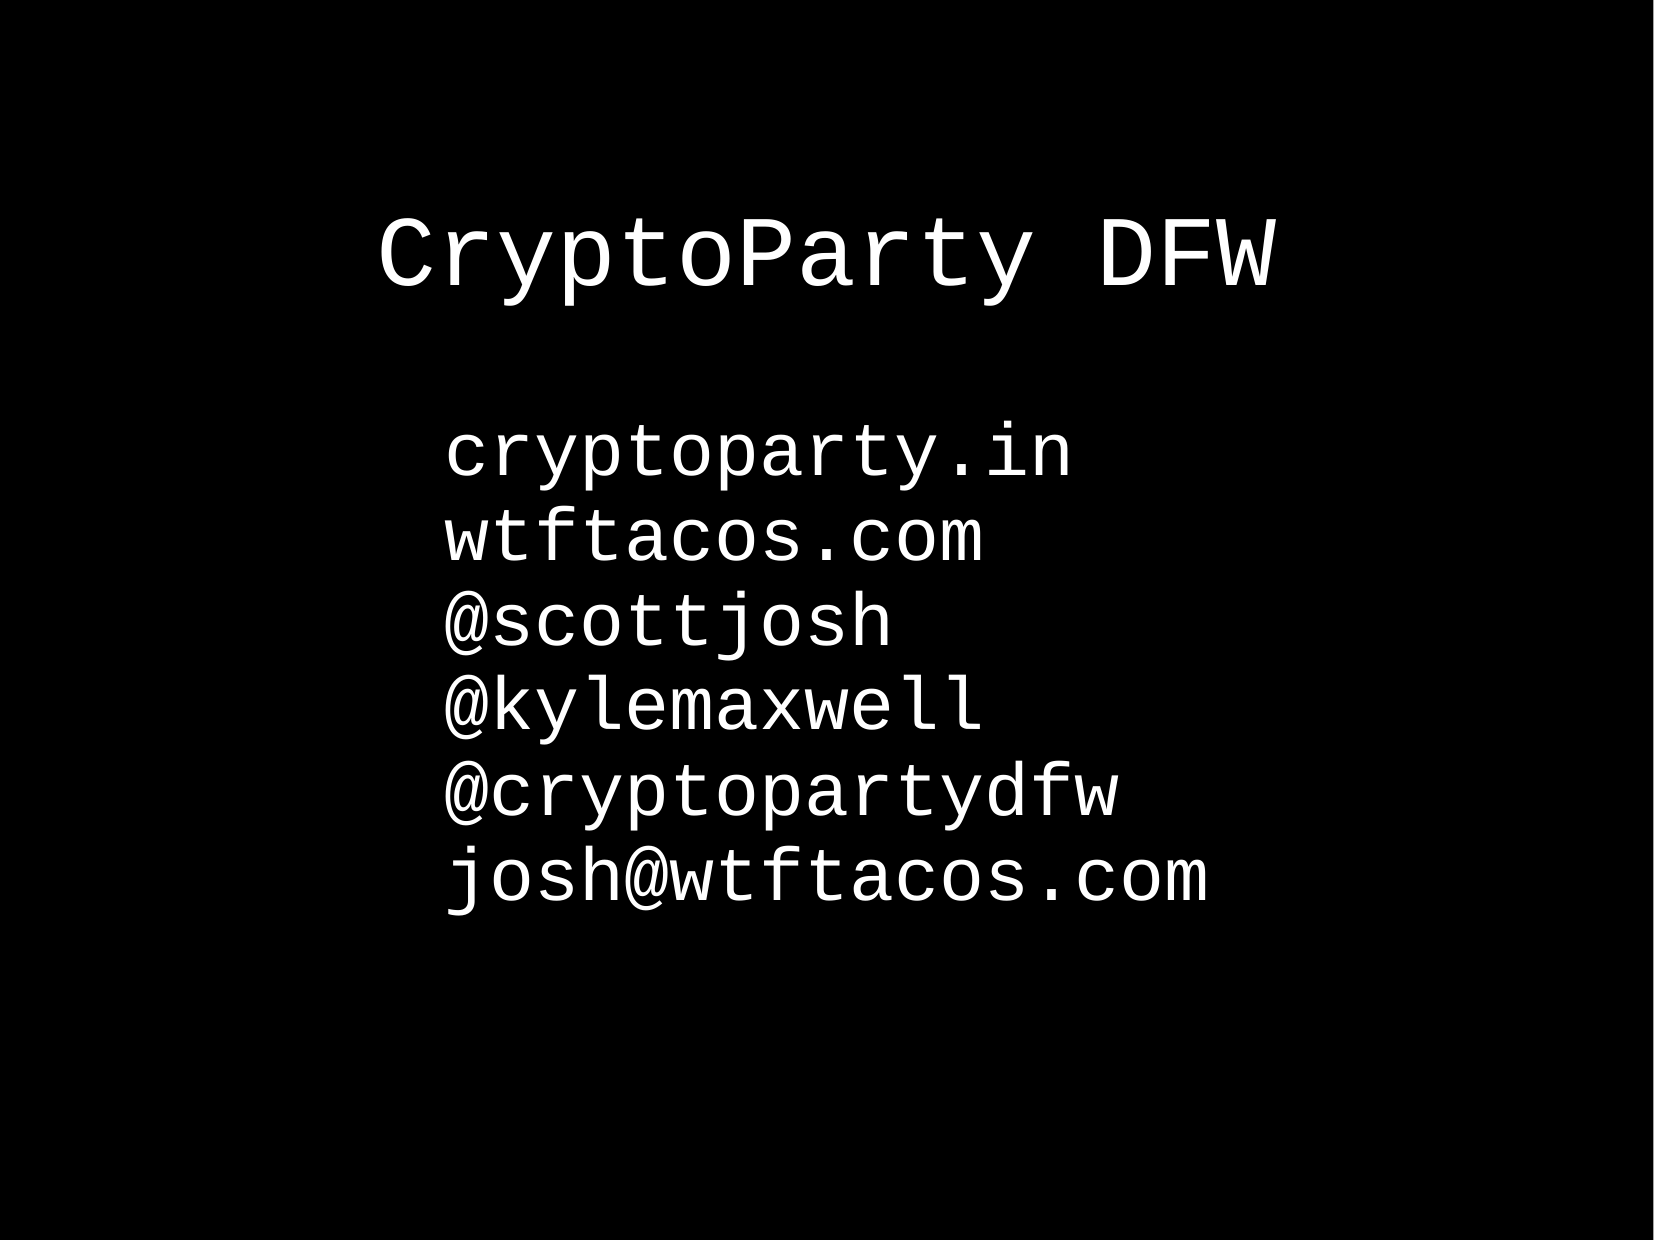

CryptoParty DFW
cryptoparty.in
wtftacos.com
@scottjosh
@kylemaxwell
@cryptopartydfw
josh@wtftacos.com